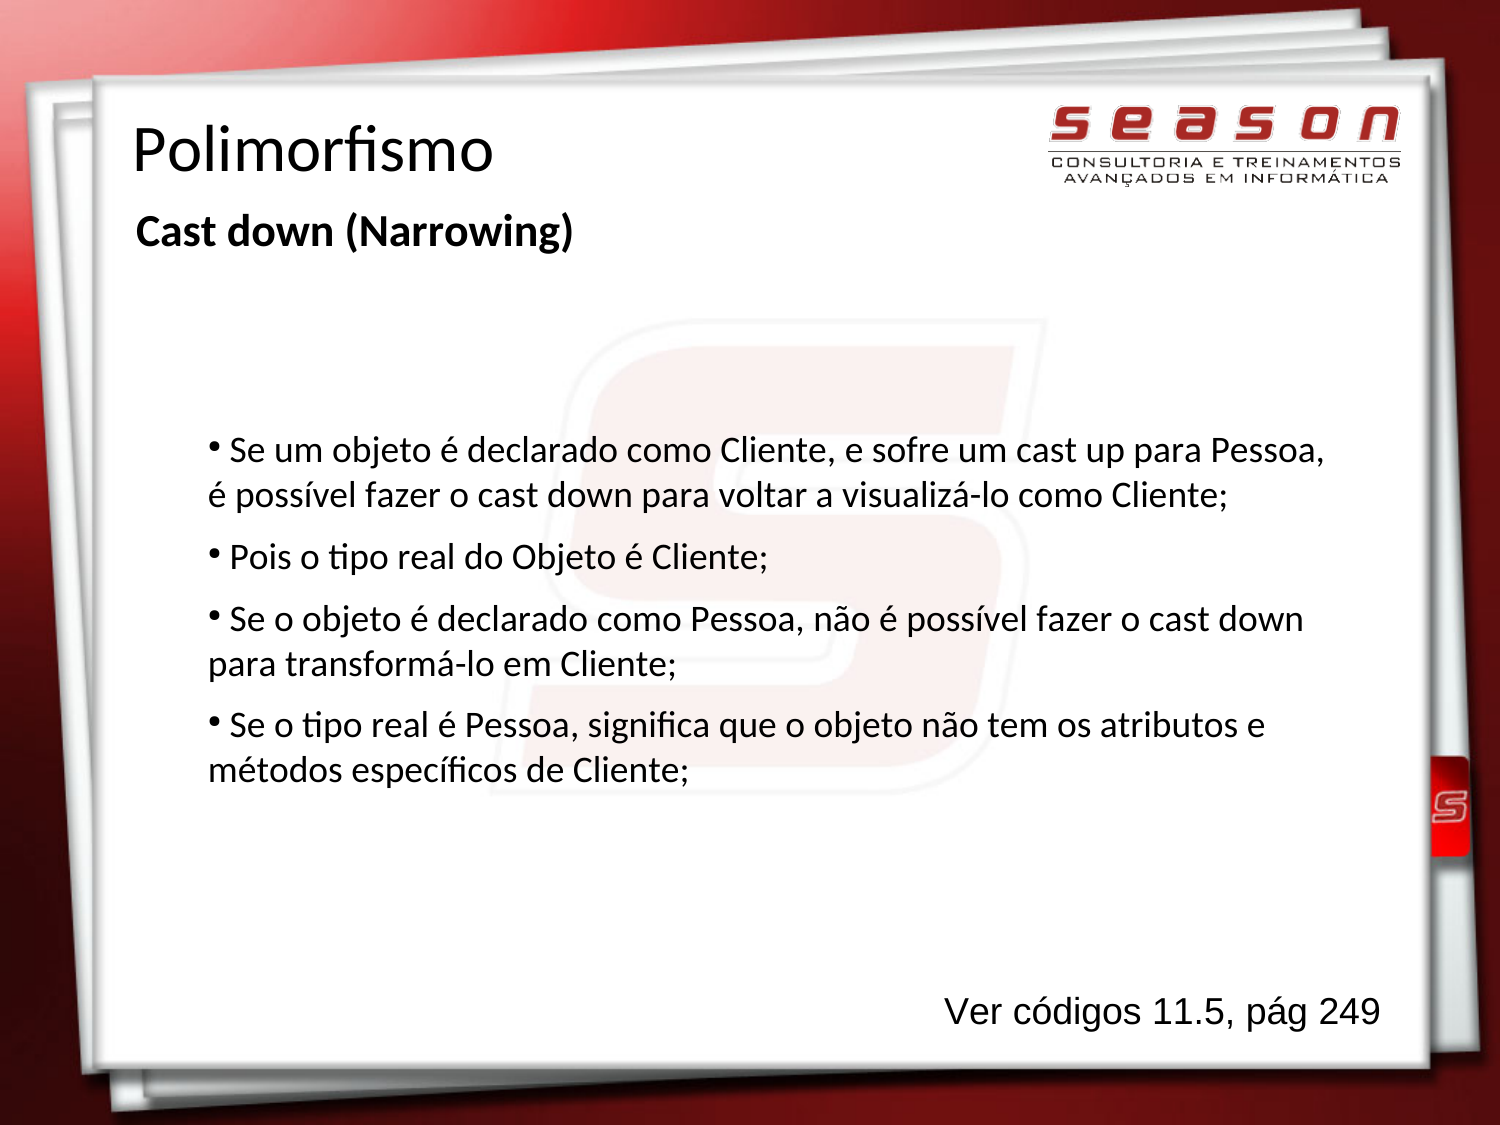

# Polimorfismo
Cast down (Narrowing)
 Se um objeto é declarado como Cliente, e sofre um cast up para Pessoa, é possível fazer o cast down para voltar a visualizá-lo como Cliente;
 Pois o tipo real do Objeto é Cliente;
 Se o objeto é declarado como Pessoa, não é possível fazer o cast down para transformá-lo em Cliente;
 Se o tipo real é Pessoa, significa que o objeto não tem os atributos e métodos específicos de Cliente;
Ver códigos 11.5, pág 249